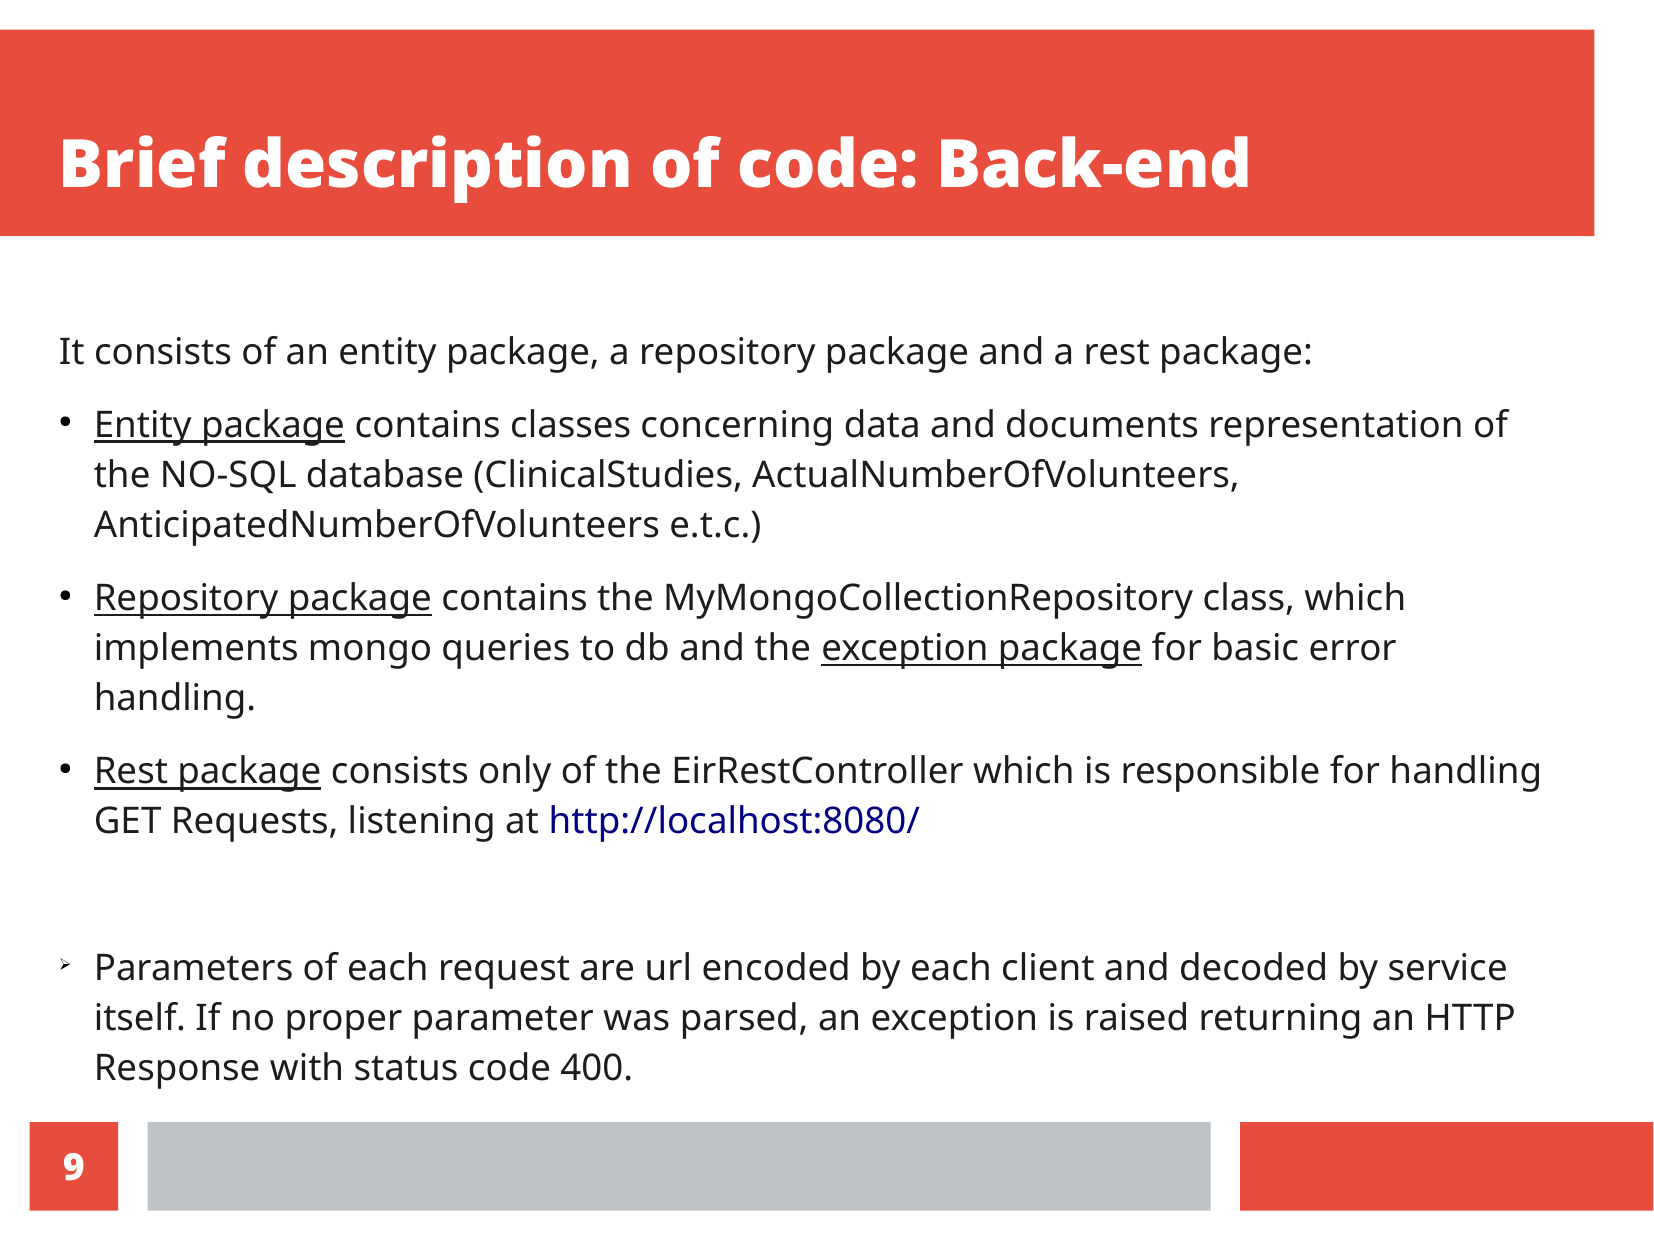

# Brief description of code: Back-end
It consists of an entity package, a repository package and a rest package:
Entity package contains classes concerning data and documents representation of the NO-SQL database (ClinicalStudies, ActualNumberOfVolunteers, AnticipatedNumberOfVolunteers e.t.c.)
Repository package contains the MyMongoCollectionRepository class, which implements mongo queries to db and the exception package for basic error handling.
Rest package consists only of the EirRestController which is responsible for handling GET Requests, listening at http://localhost:8080/
Parameters of each request are url encoded by each client and decoded by service itself. If no proper parameter was parsed, an exception is raised returning an HTTP Response with status code 400.
9